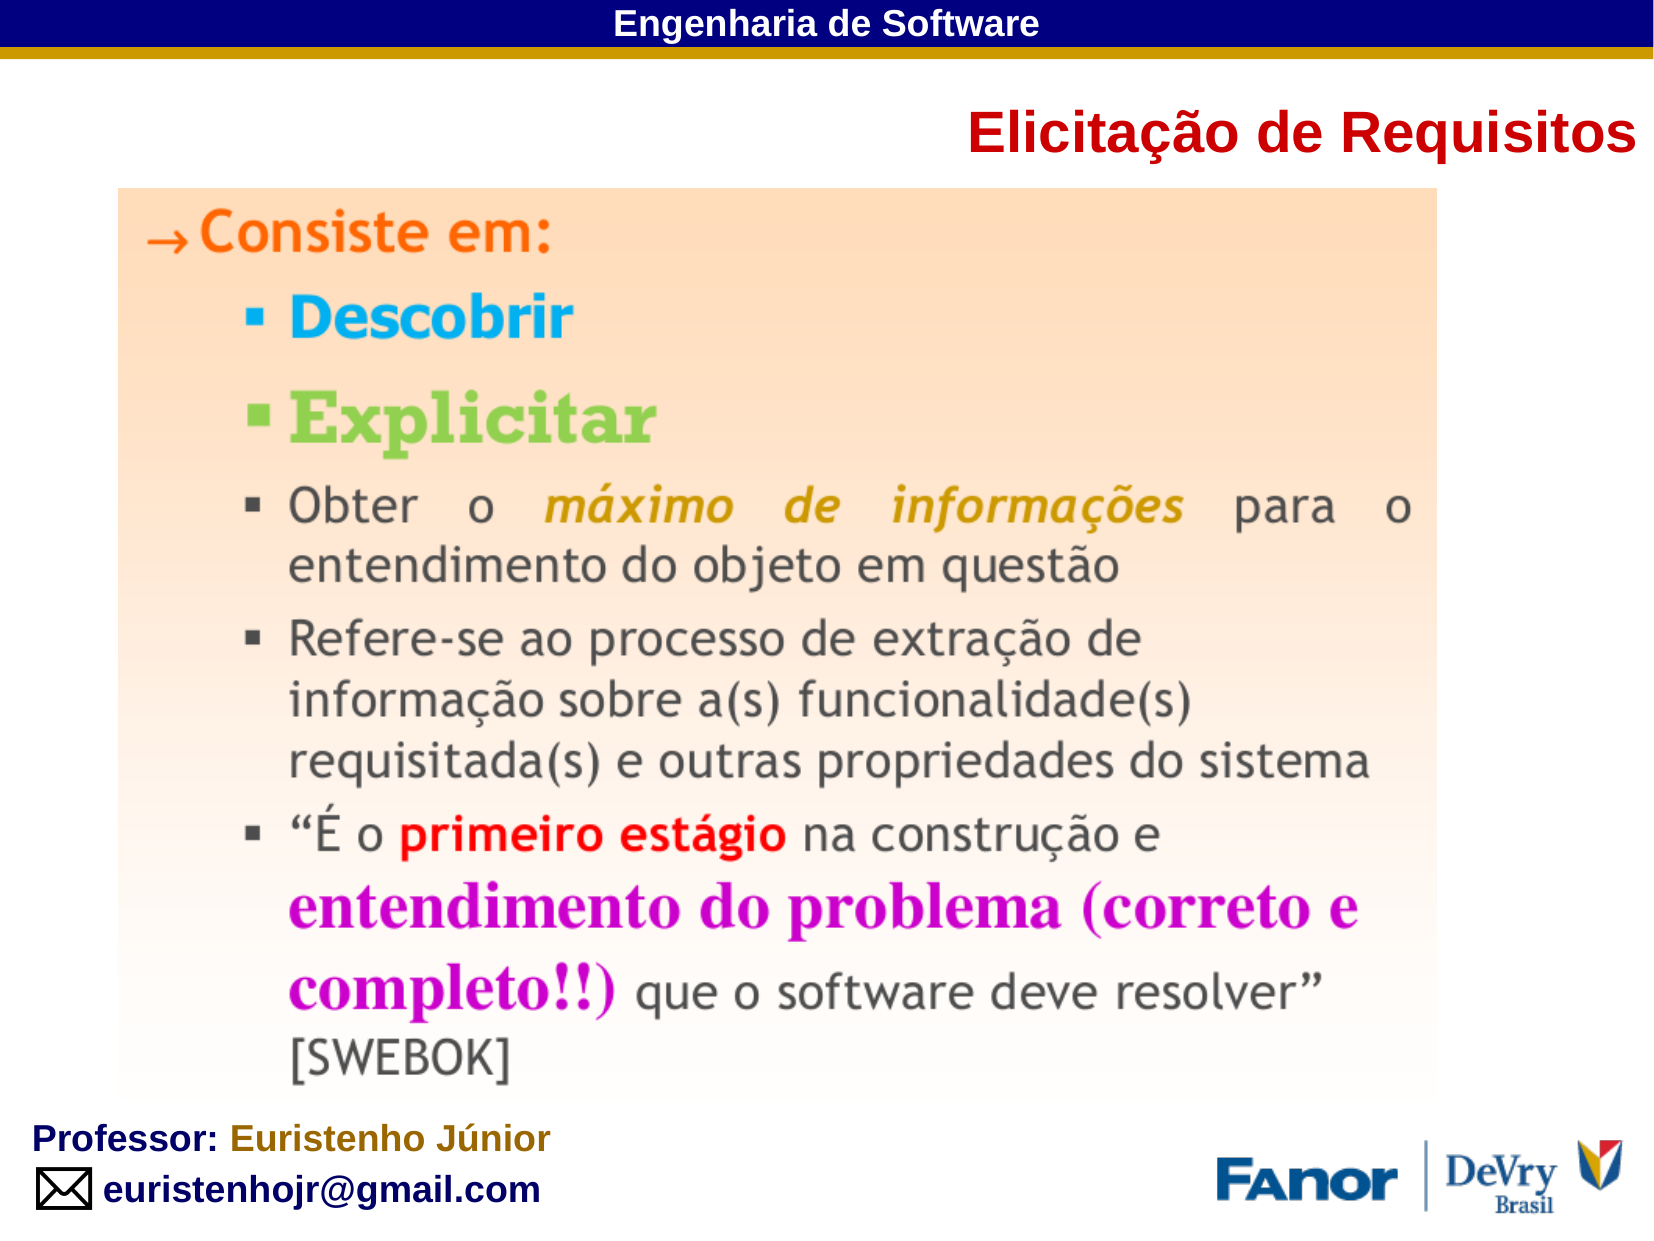

Engenharia de Software
Elicitação de Requisitos
Professor: Euristenho Júnior
euristenhojr@gmail.com